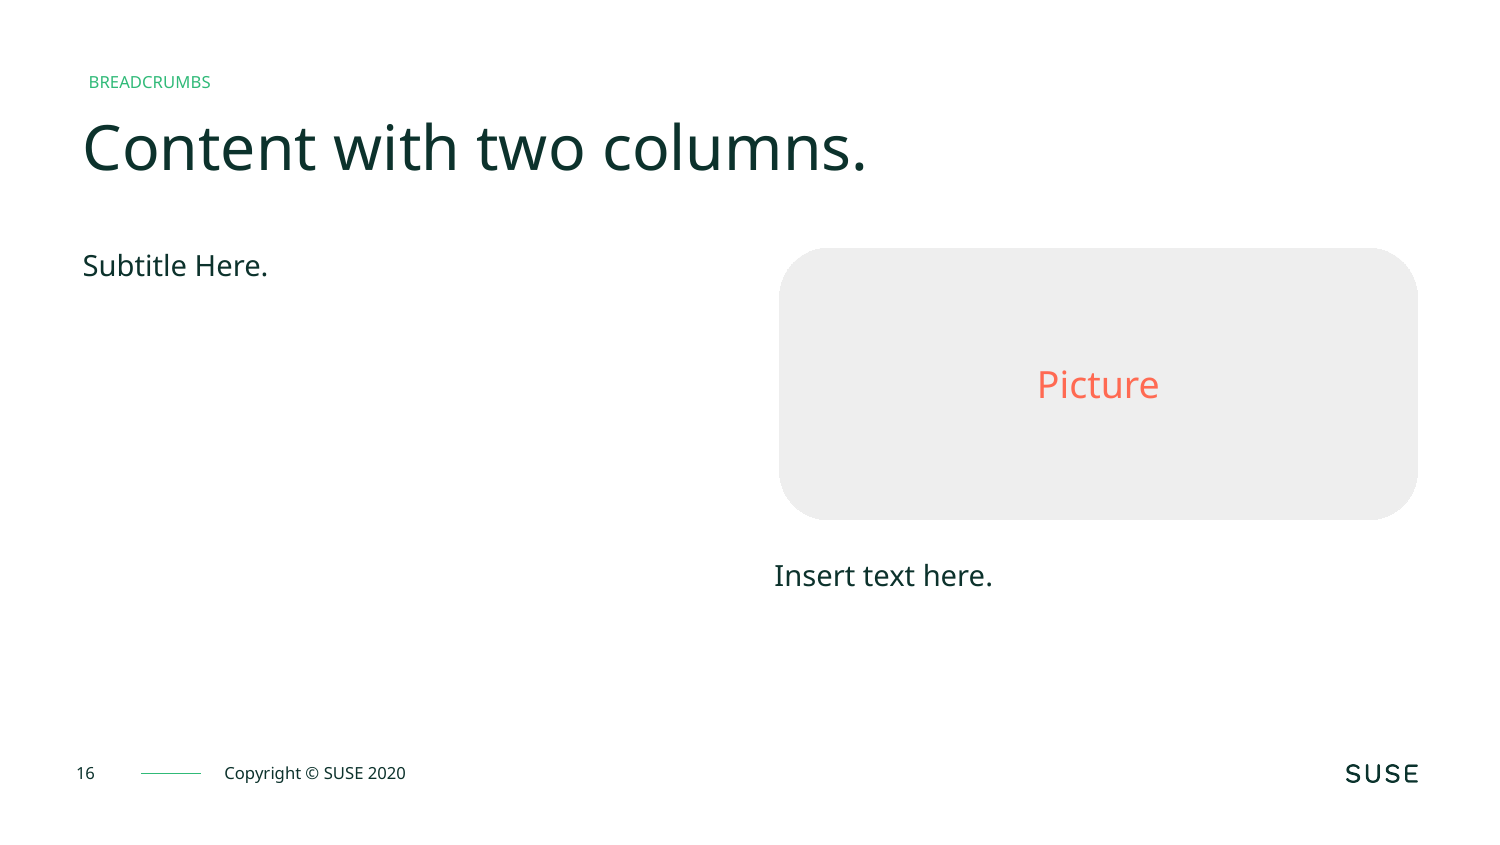

BREADCRUMBS
# Content with two columns.
Subtitle Here.
Picture
Insert text here.